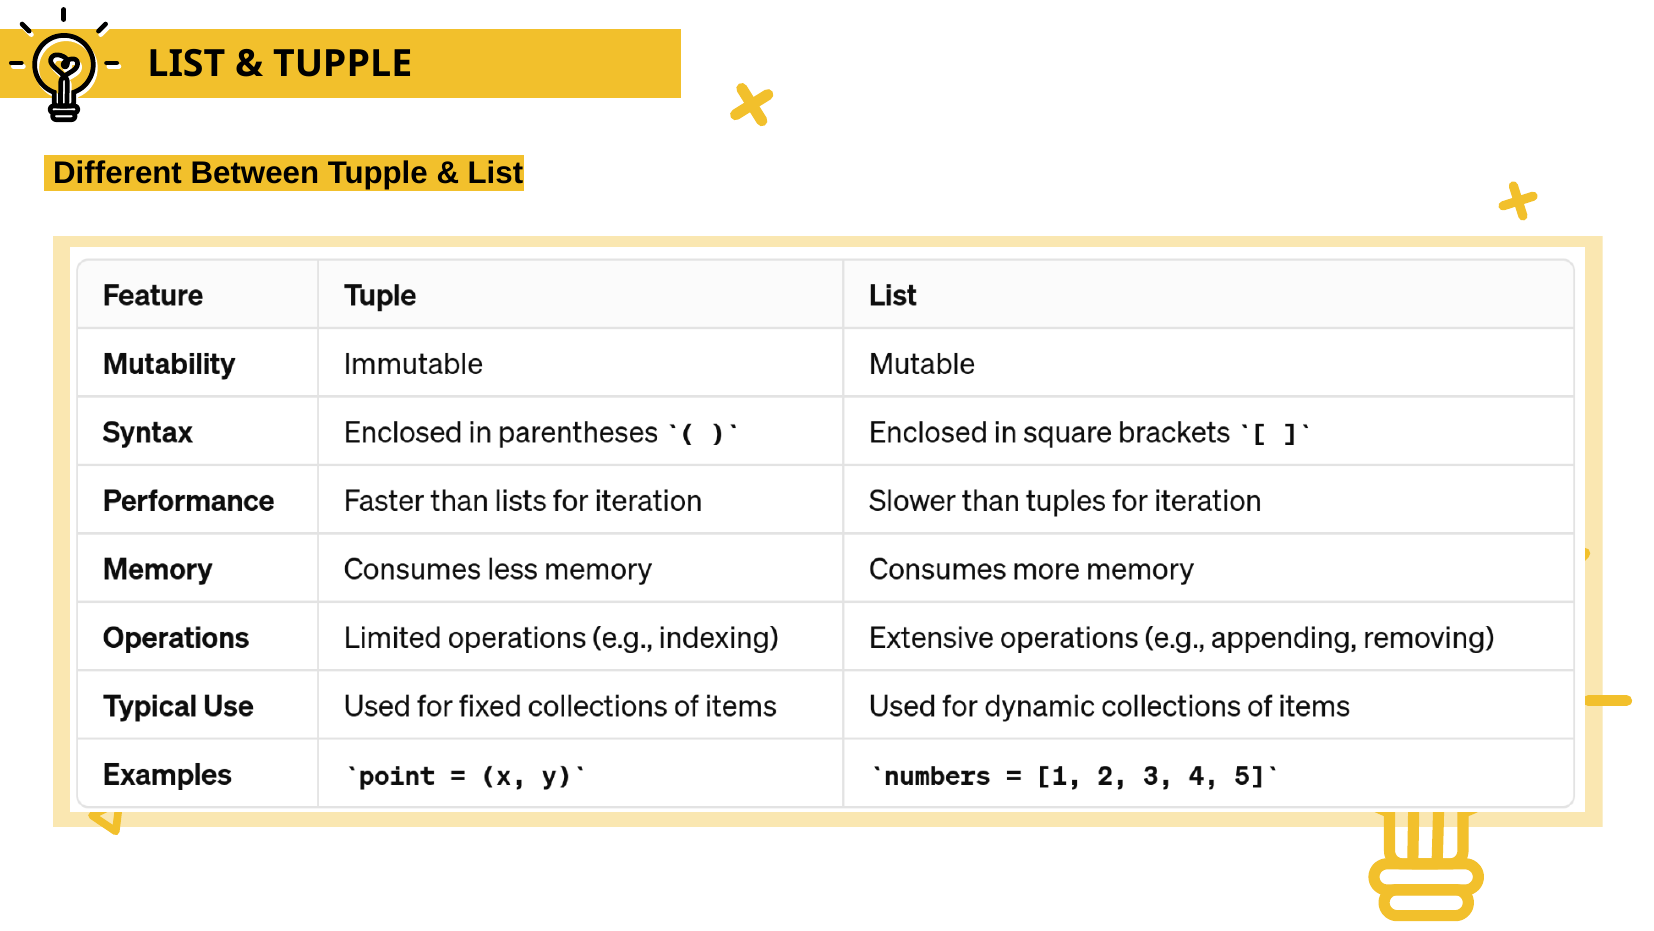

# LIST & TUPPLE
 Different Between Tupple & List